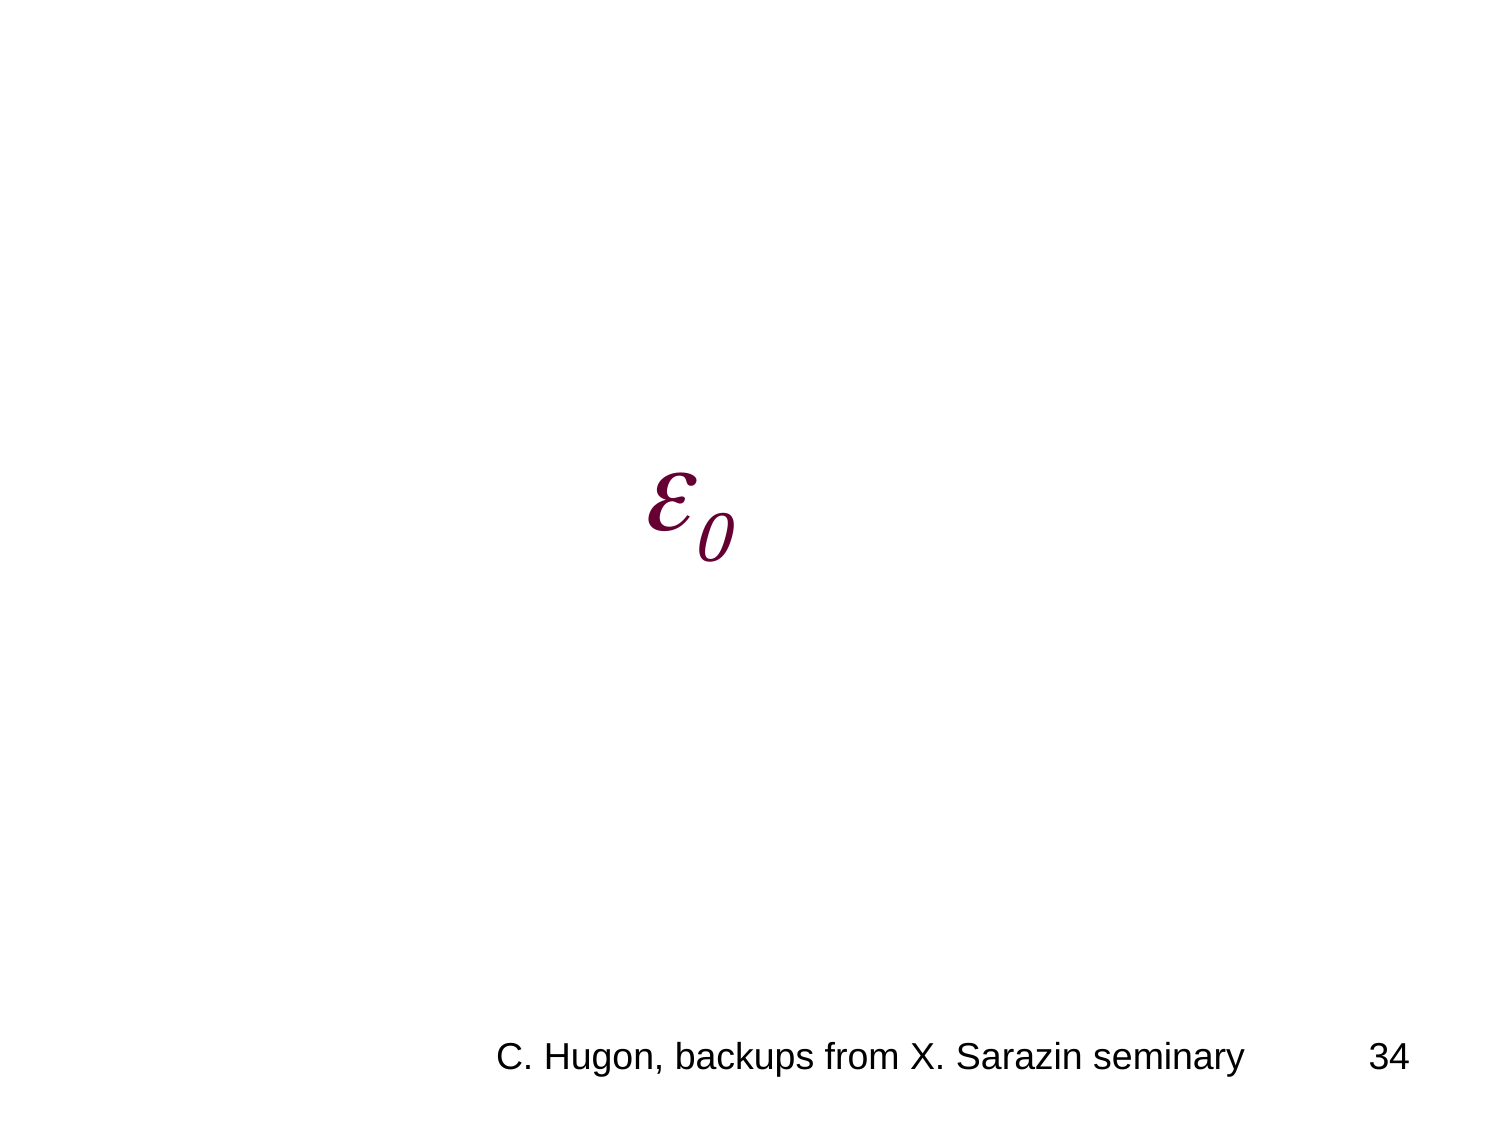


C. Hugon, backups from X. Sarazin seminary
34